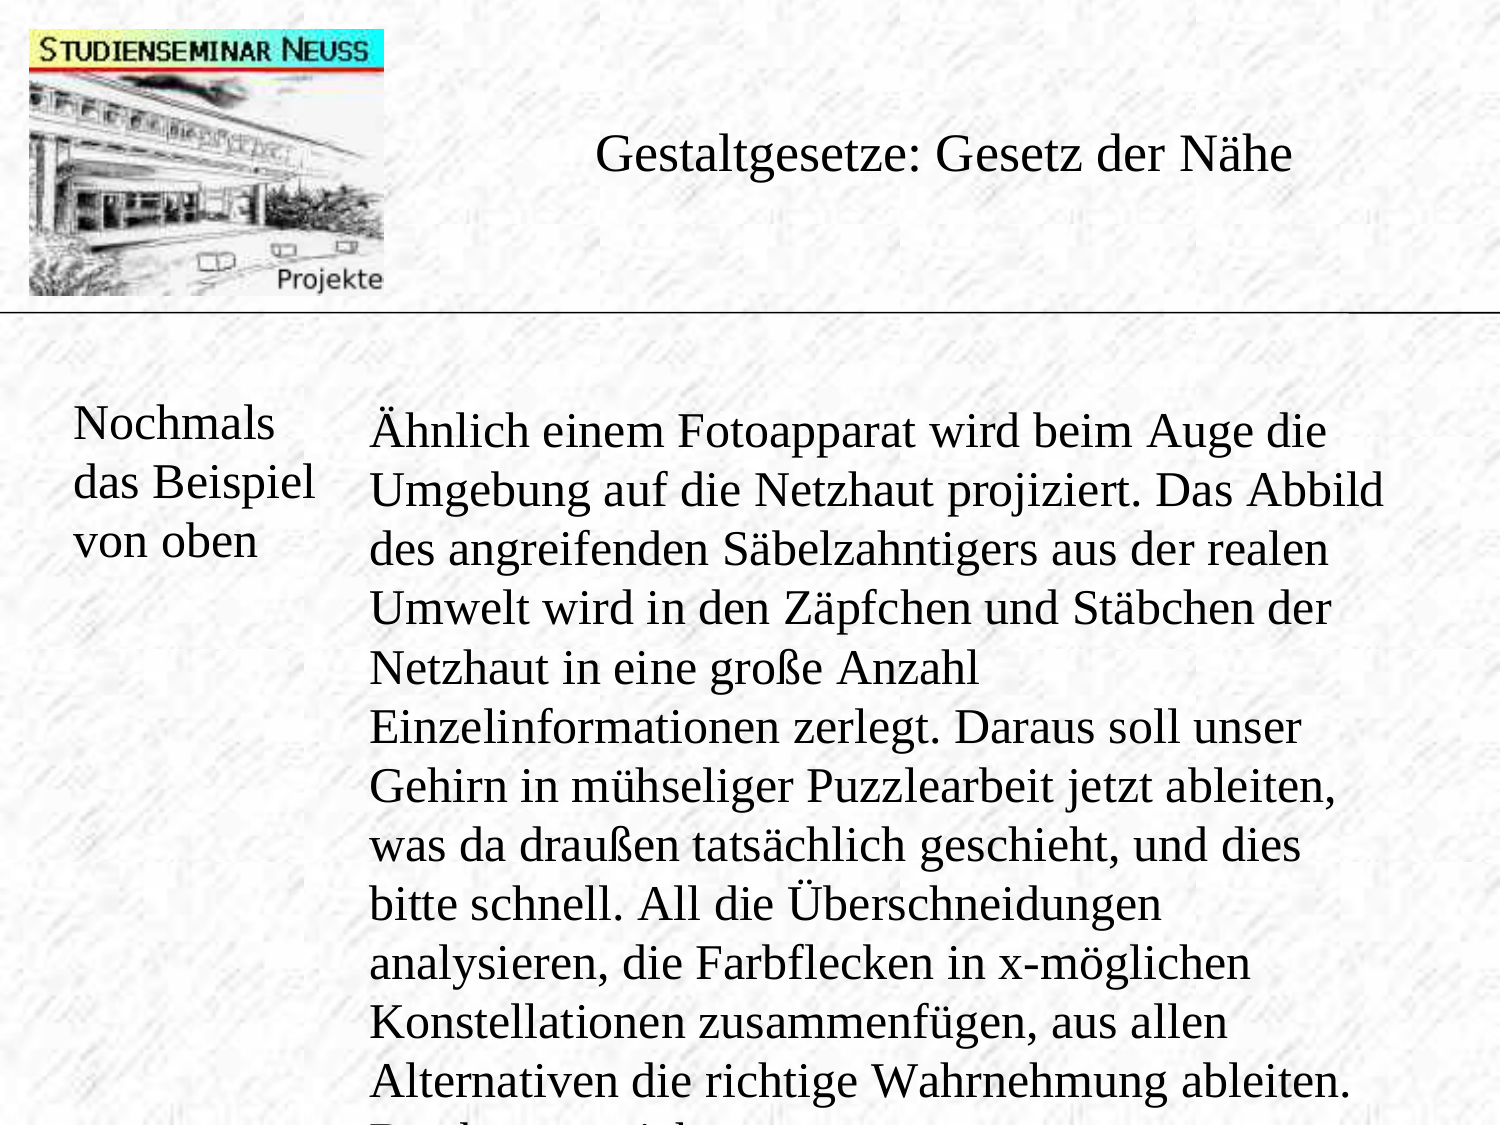

Gestaltgesetze: Gesetz der Nähe
Nochmals das Beispiel von oben
Ähnlich einem Fotoapparat wird beim Auge die Umgebung auf die Netzhaut projiziert. Das Abbild des angreifenden Säbelzahntigers aus der realen Umwelt wird in den Zäpfchen und Stäbchen der Netzhaut in eine große Anzahl Einzelinformationen zerlegt. Daraus soll unser Gehirn in mühseliger Puzzlearbeit jetzt ableiten, was da draußen tatsächlich geschieht, und dies bitte schnell. All die Überschneidungen analysieren, die Farbflecken in x-möglichen Konstellationen zusammenfügen, aus allen Alternativen die richtige Wahrnehmung ableiten. Das kommt nicht gut.